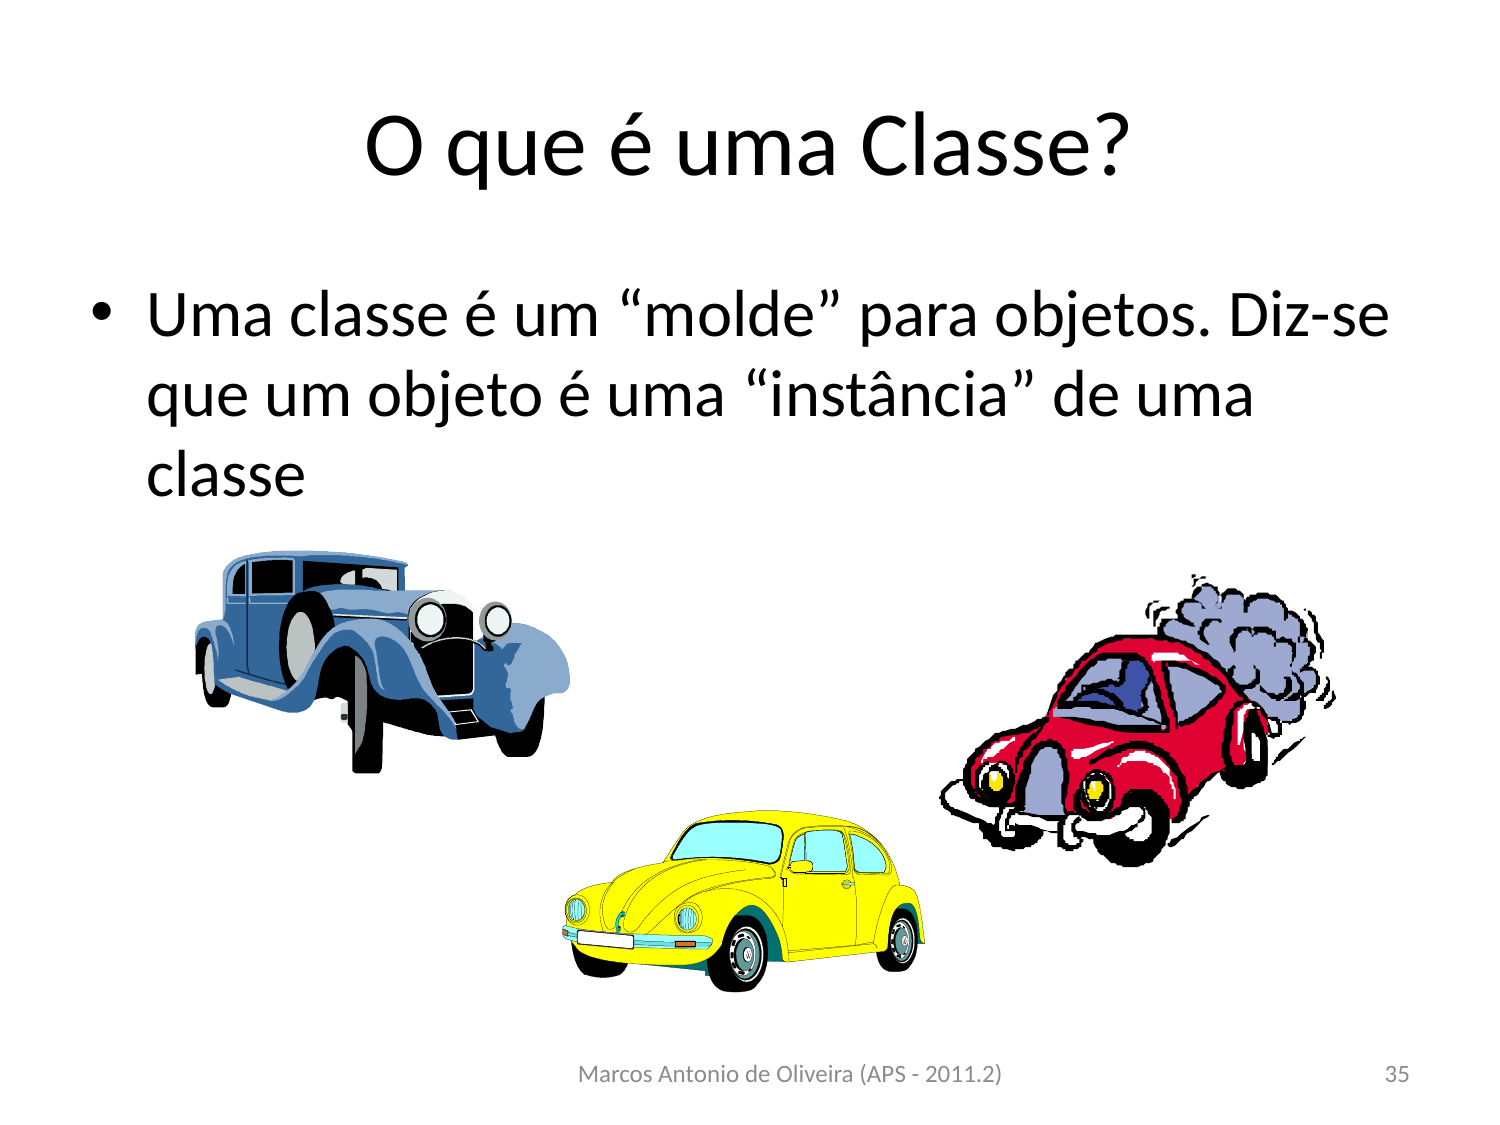

# O que é uma Classe?
Uma classe é um “molde” para objetos. Diz-se que um objeto é uma “instância” de uma classe
Marcos Antonio de Oliveira (APS - 2011.2)